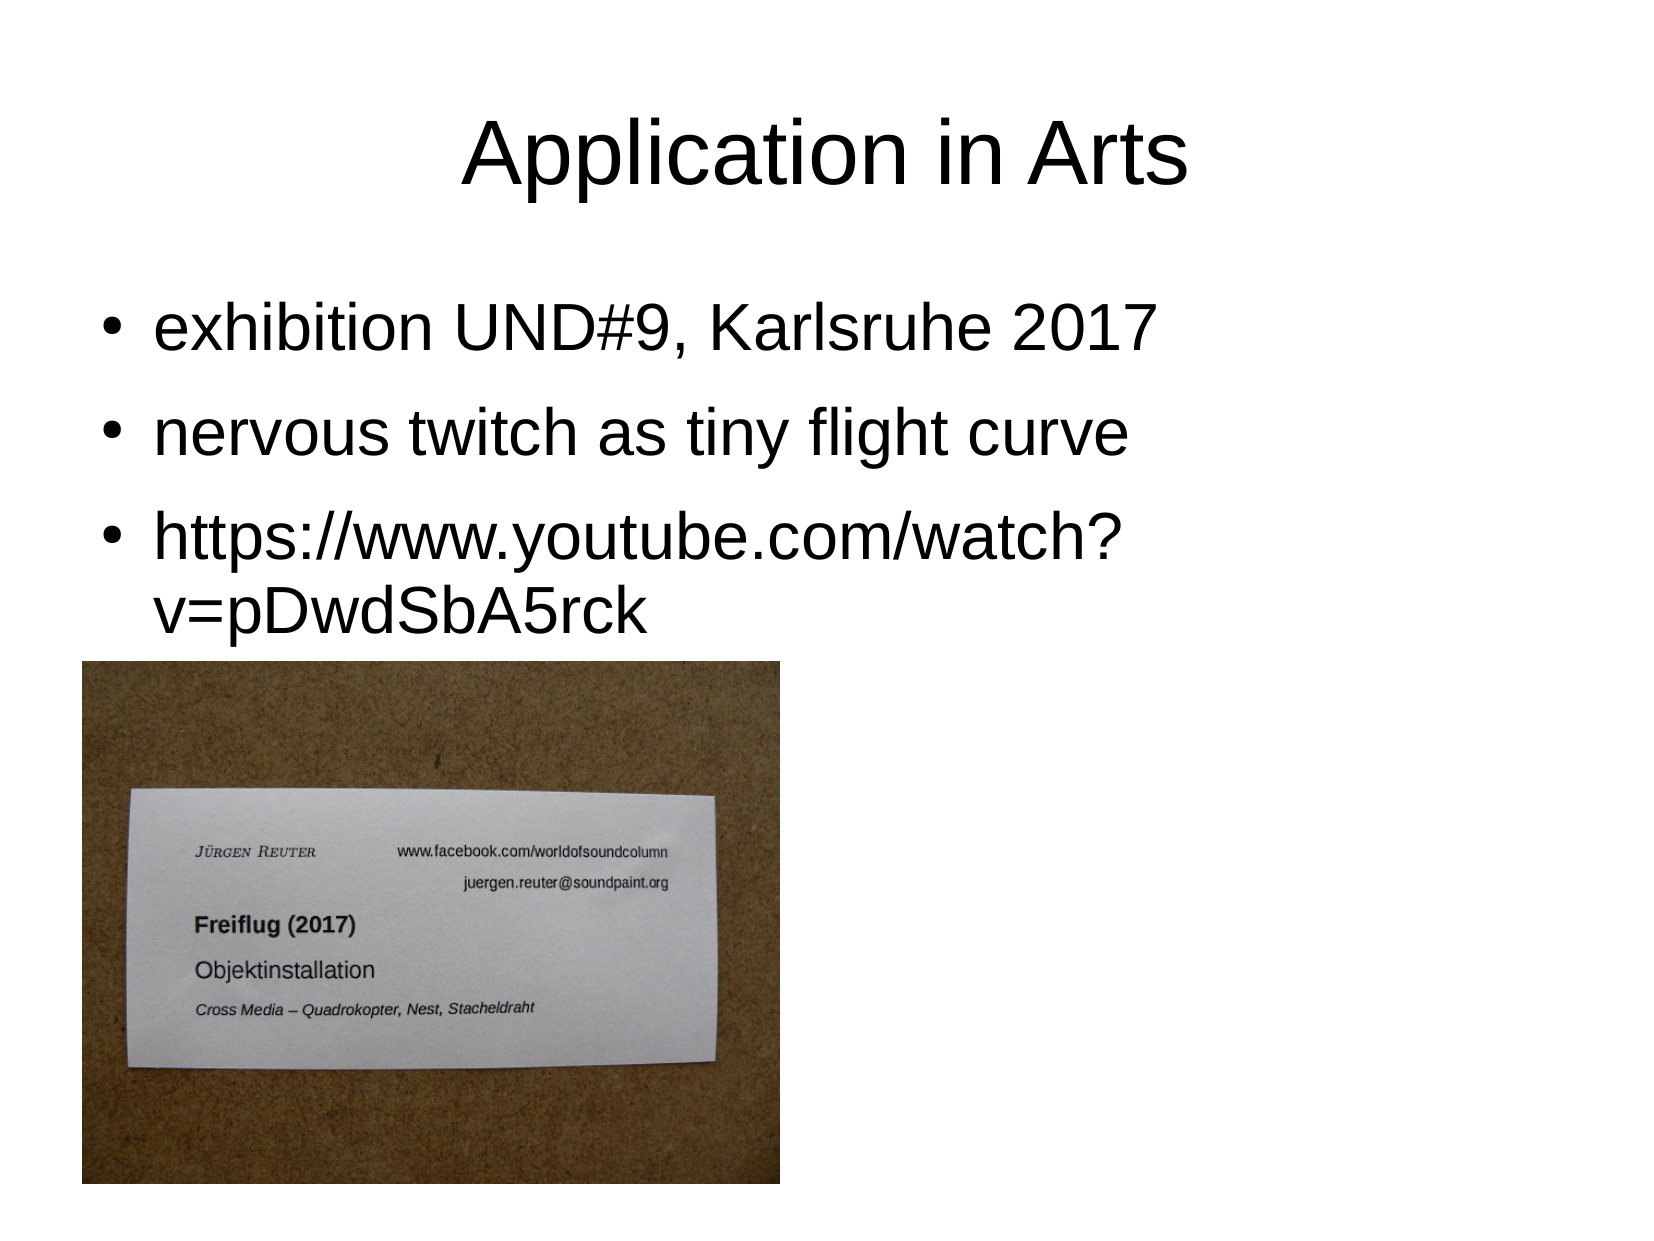

# Application in Arts
exhibition UND#9, Karlsruhe 2017
nervous twitch as tiny flight curve
https://www.youtube.com/watch?v=pDwdSbA5rck